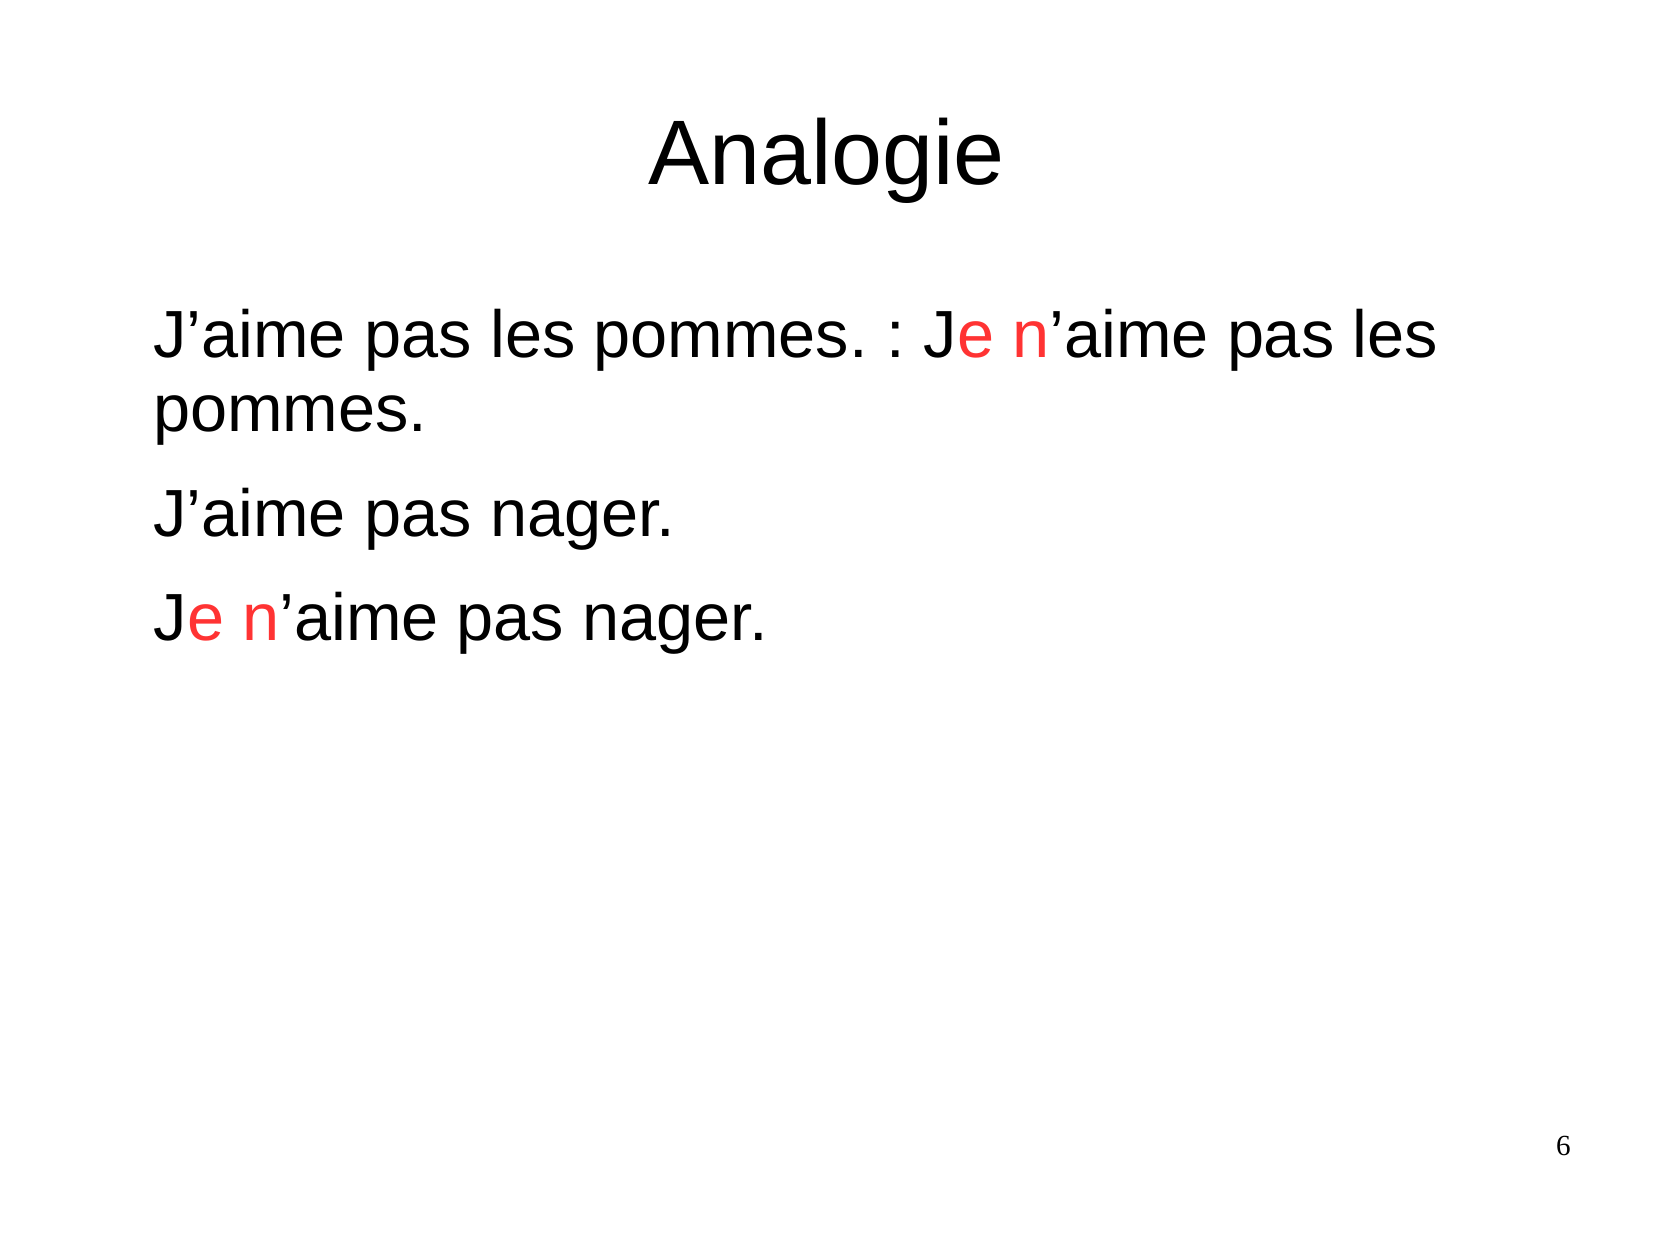

# Analogie
J’aime pas les pommes. : Je n’aime pas les pommes.
J’aime pas nager.
Je n’aime pas nager.
6